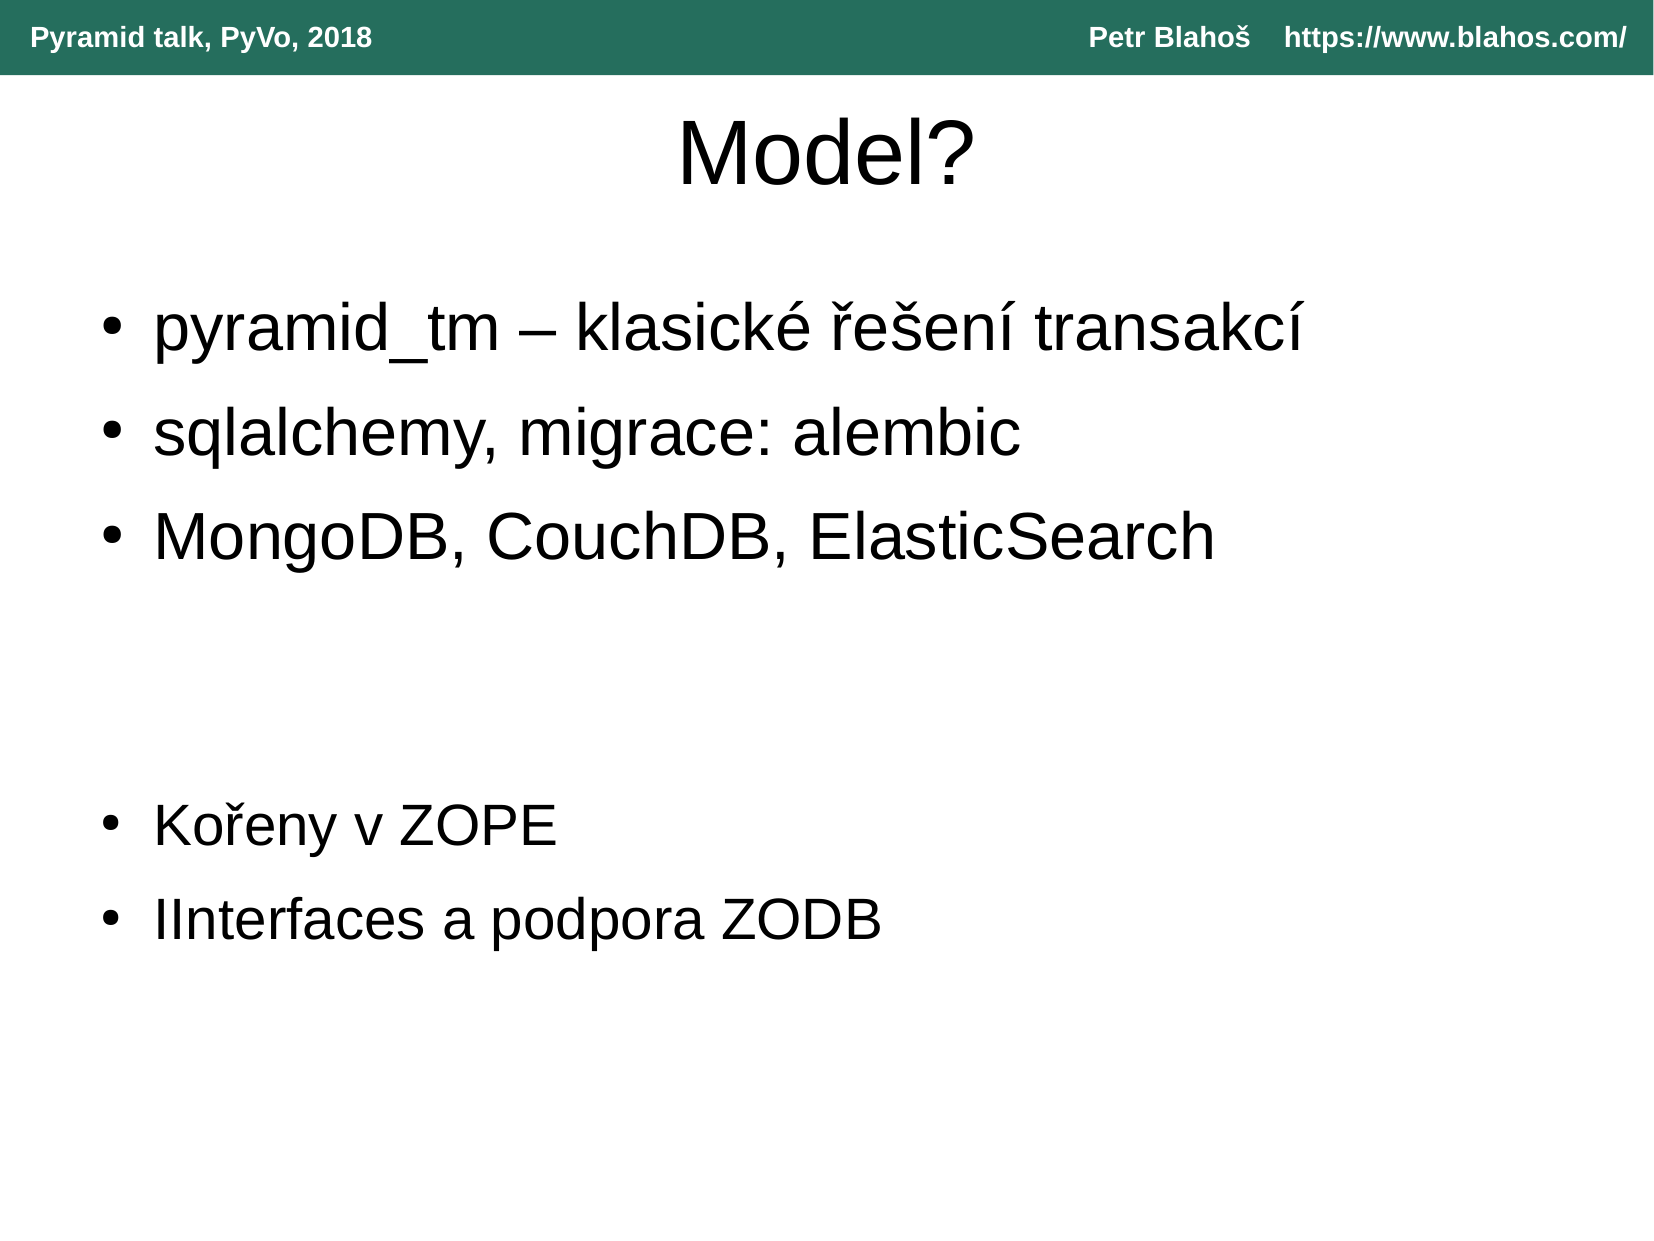

# Model?
pyramid_tm – klasické řešení transakcí
sqlalchemy, migrace: alembic
MongoDB, CouchDB, ElasticSearch
Kořeny v ZOPE
IInterfaces a podpora ZODB